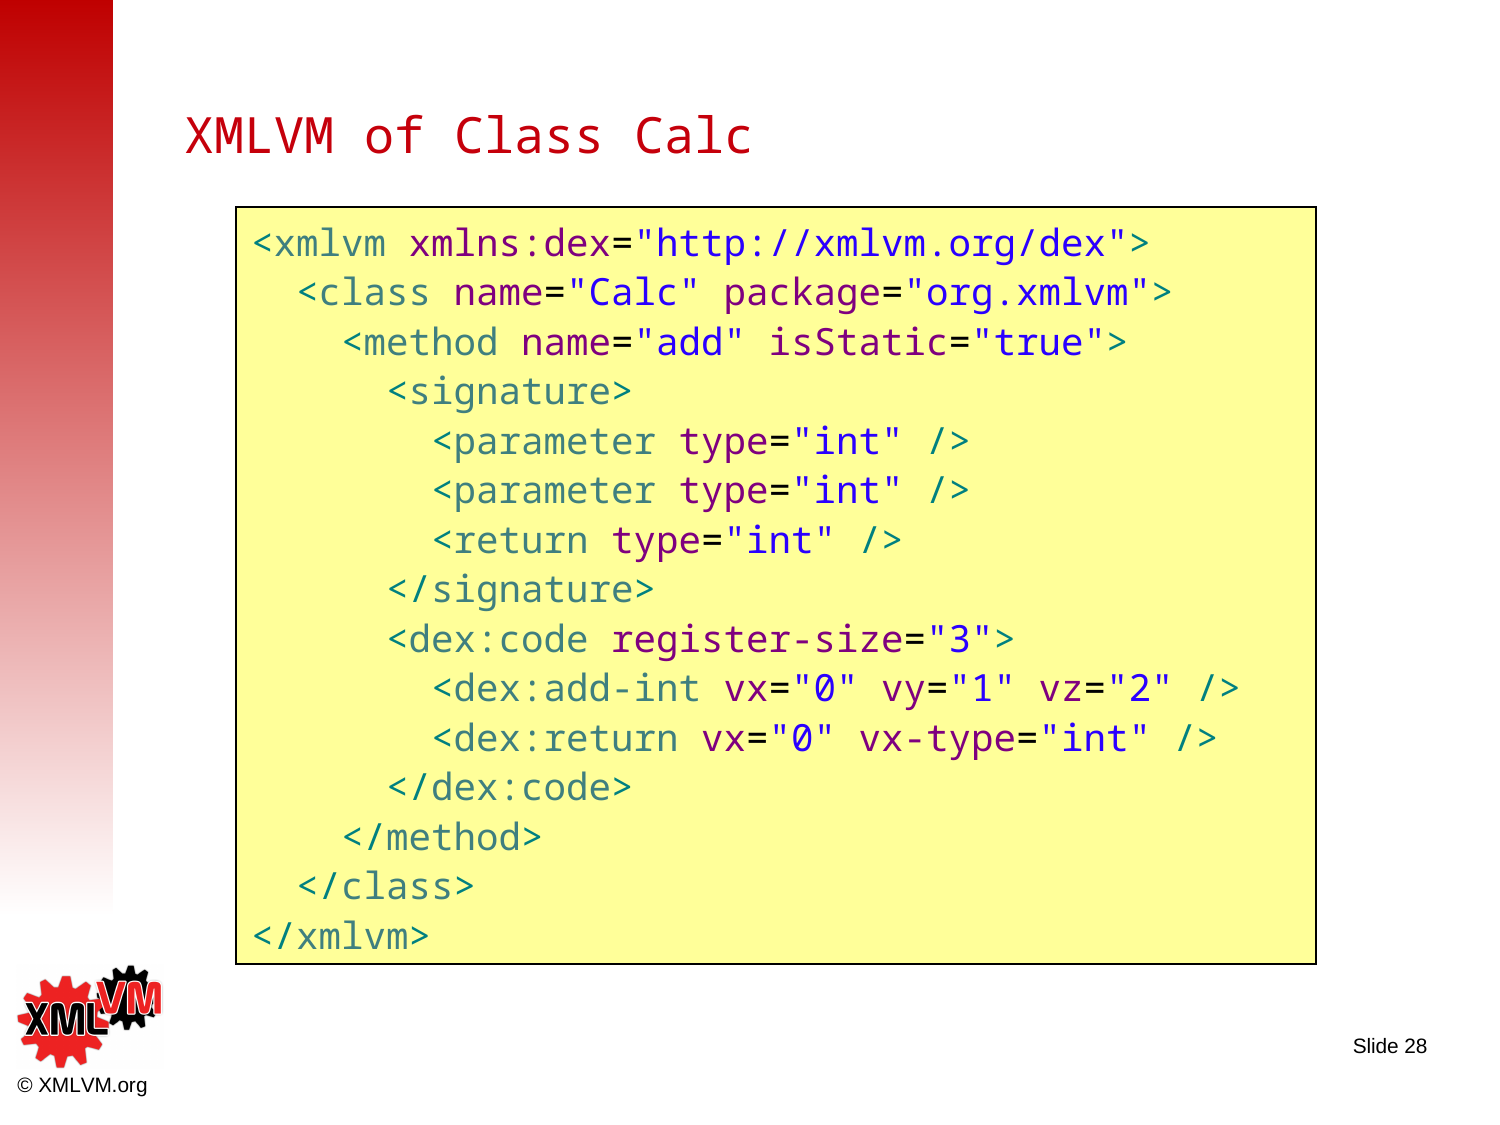

# XMLVM of Class Calc
<xmlvm xmlns:dex="http://xmlvm.org/dex">
 <class name="Calc" package="org.xmlvm">
 <method name="add" isStatic="true">
 <signature>
 <parameter type="int" />
 <parameter type="int" />
 <return type="int" />
 </signature>
 <dex:code register-size="3">
 <dex:add-int vx="0" vy="1" vz="2" />
 <dex:return vx="0" vx-type="int" />
 </dex:code>
 </method>
 </class>
</xmlvm>